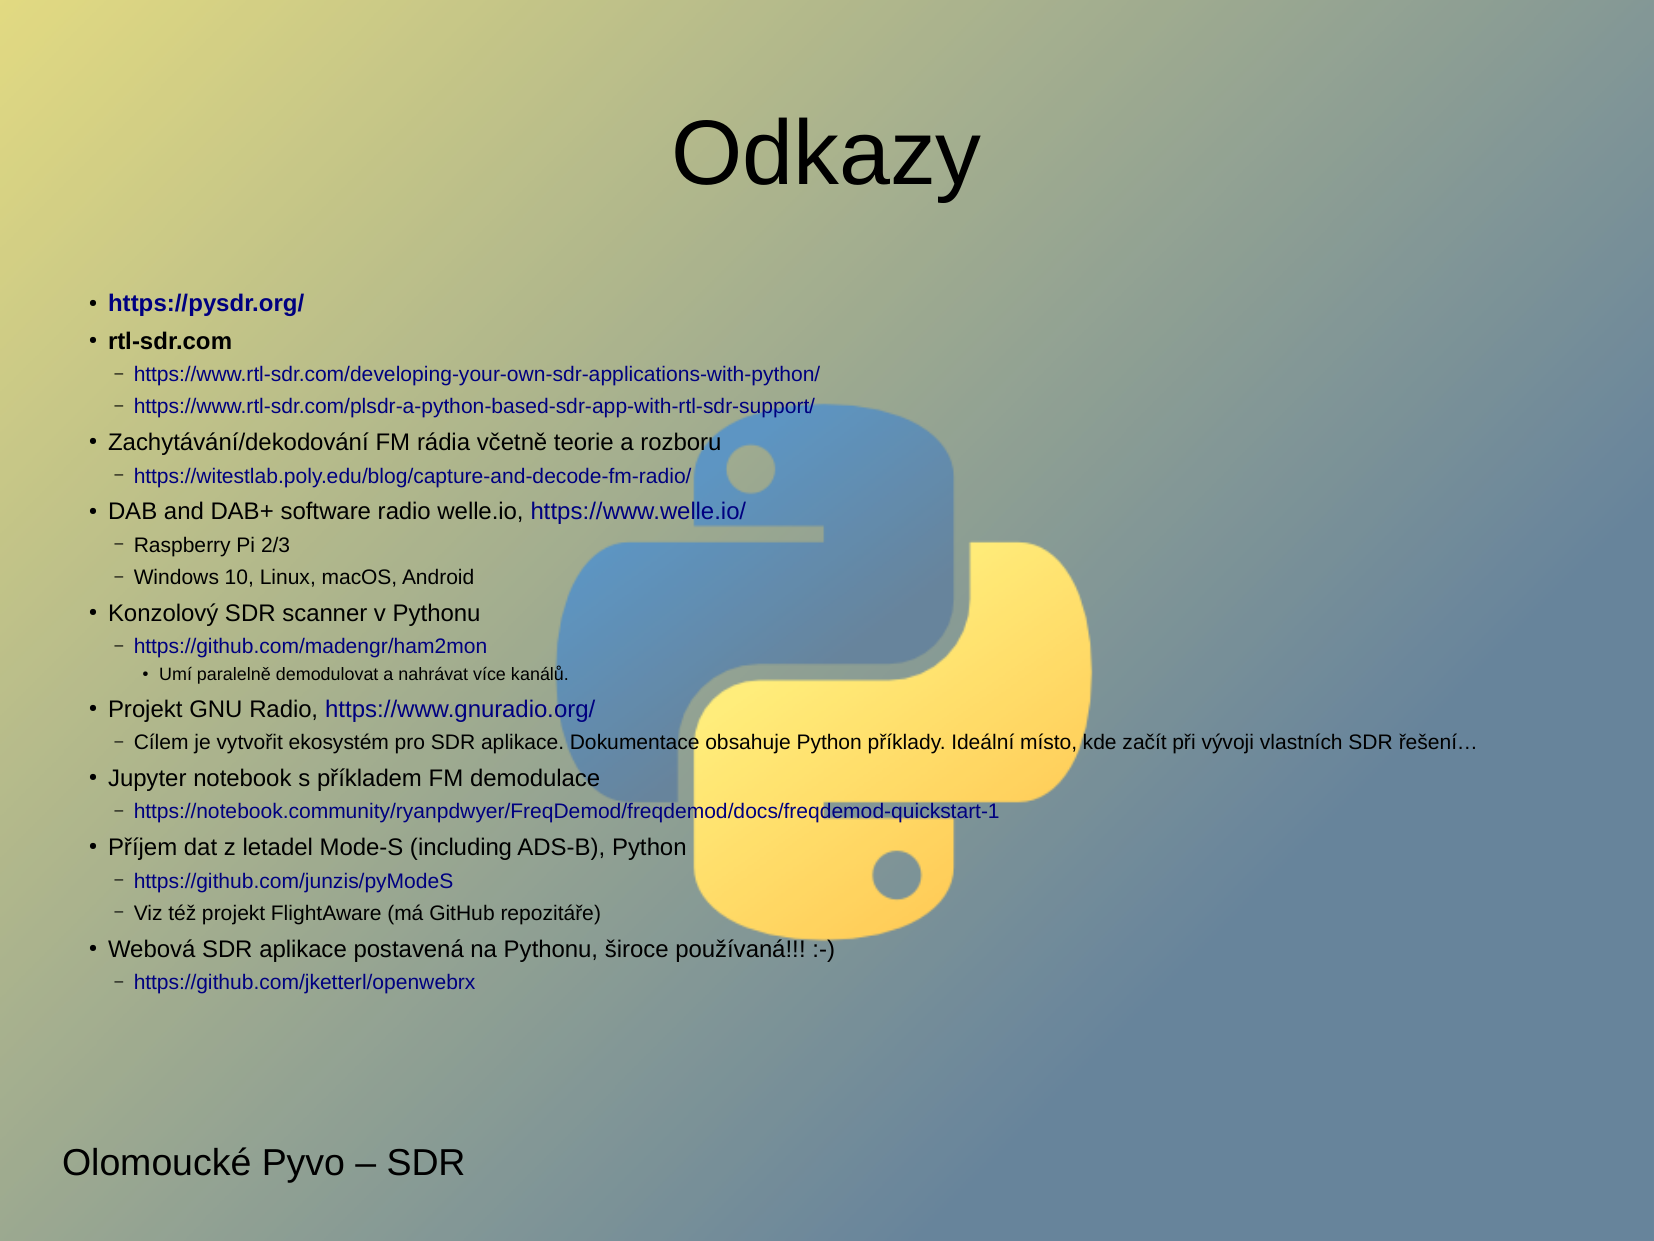

# Odkazy
https://pysdr.org/
rtl-sdr.com
https://www.rtl-sdr.com/developing-your-own-sdr-applications-with-python/
https://www.rtl-sdr.com/plsdr-a-python-based-sdr-app-with-rtl-sdr-support/
Zachytávání/dekodování FM rádia včetně teorie a rozboru
https://witestlab.poly.edu/blog/capture-and-decode-fm-radio/
DAB and DAB+ software radio welle.io, https://www.welle.io/
Raspberry Pi 2/3
Windows 10, Linux, macOS, Android
Konzolový SDR scanner v Pythonu
https://github.com/madengr/ham2mon
Umí paralelně demodulovat a nahrávat více kanálů.
Projekt GNU Radio, https://www.gnuradio.org/
Cílem je vytvořit ekosystém pro SDR aplikace. Dokumentace obsahuje Python příklady. Ideální místo, kde začít při vývoji vlastních SDR řešení…
Jupyter notebook s příkladem FM demodulace
https://notebook.community/ryanpdwyer/FreqDemod/freqdemod/docs/freqdemod-quickstart-1
Příjem dat z letadel Mode-S (including ADS-B), Python
https://github.com/junzis/pyModeS
Viz též projekt FlightAware (má GitHub repozitáře)
Webová SDR aplikace postavená na Pythonu, široce používaná!!! :-)
https://github.com/jketterl/openwebrx
Olomoucké Pyvo – SDR